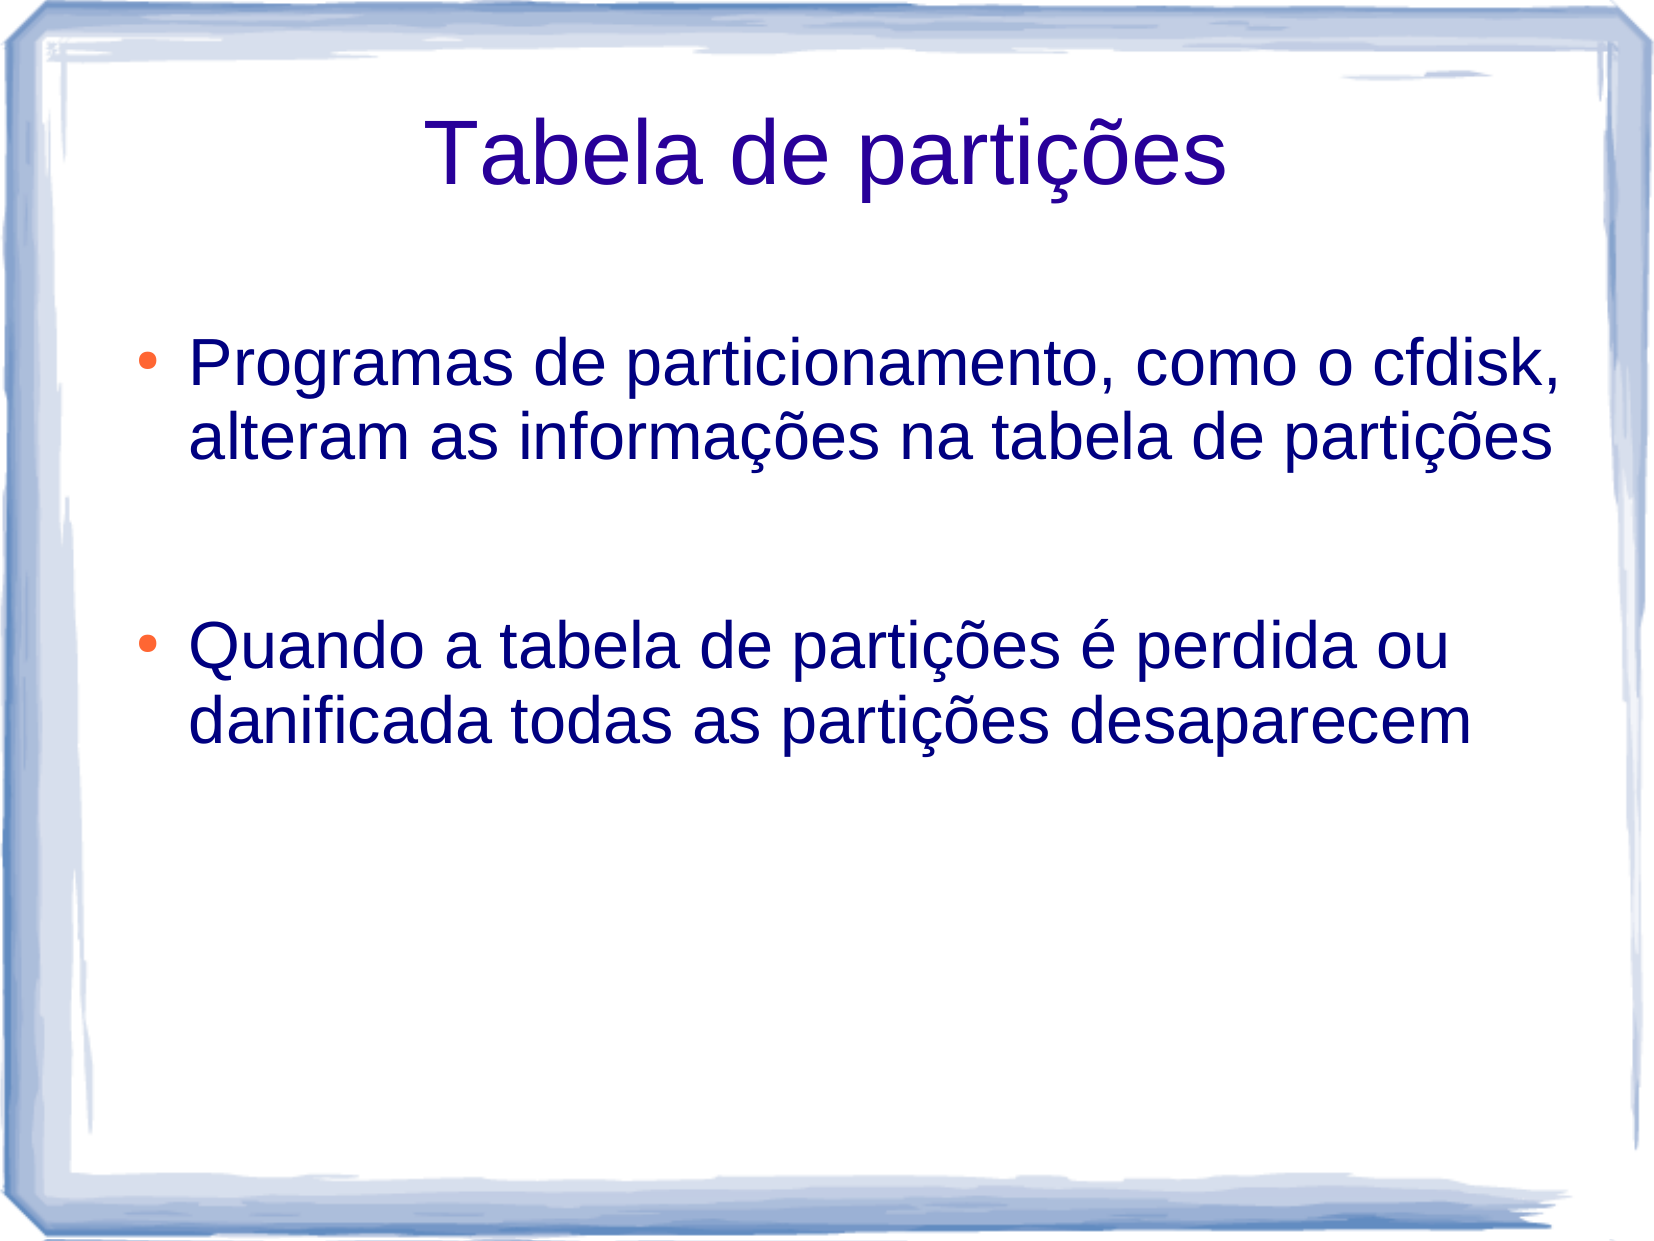

# Tabela de partições
Programas de particionamento, como o cfdisk, alteram as informações na tabela de partições
Quando a tabela de partições é perdida ou danificada todas as partições desaparecem